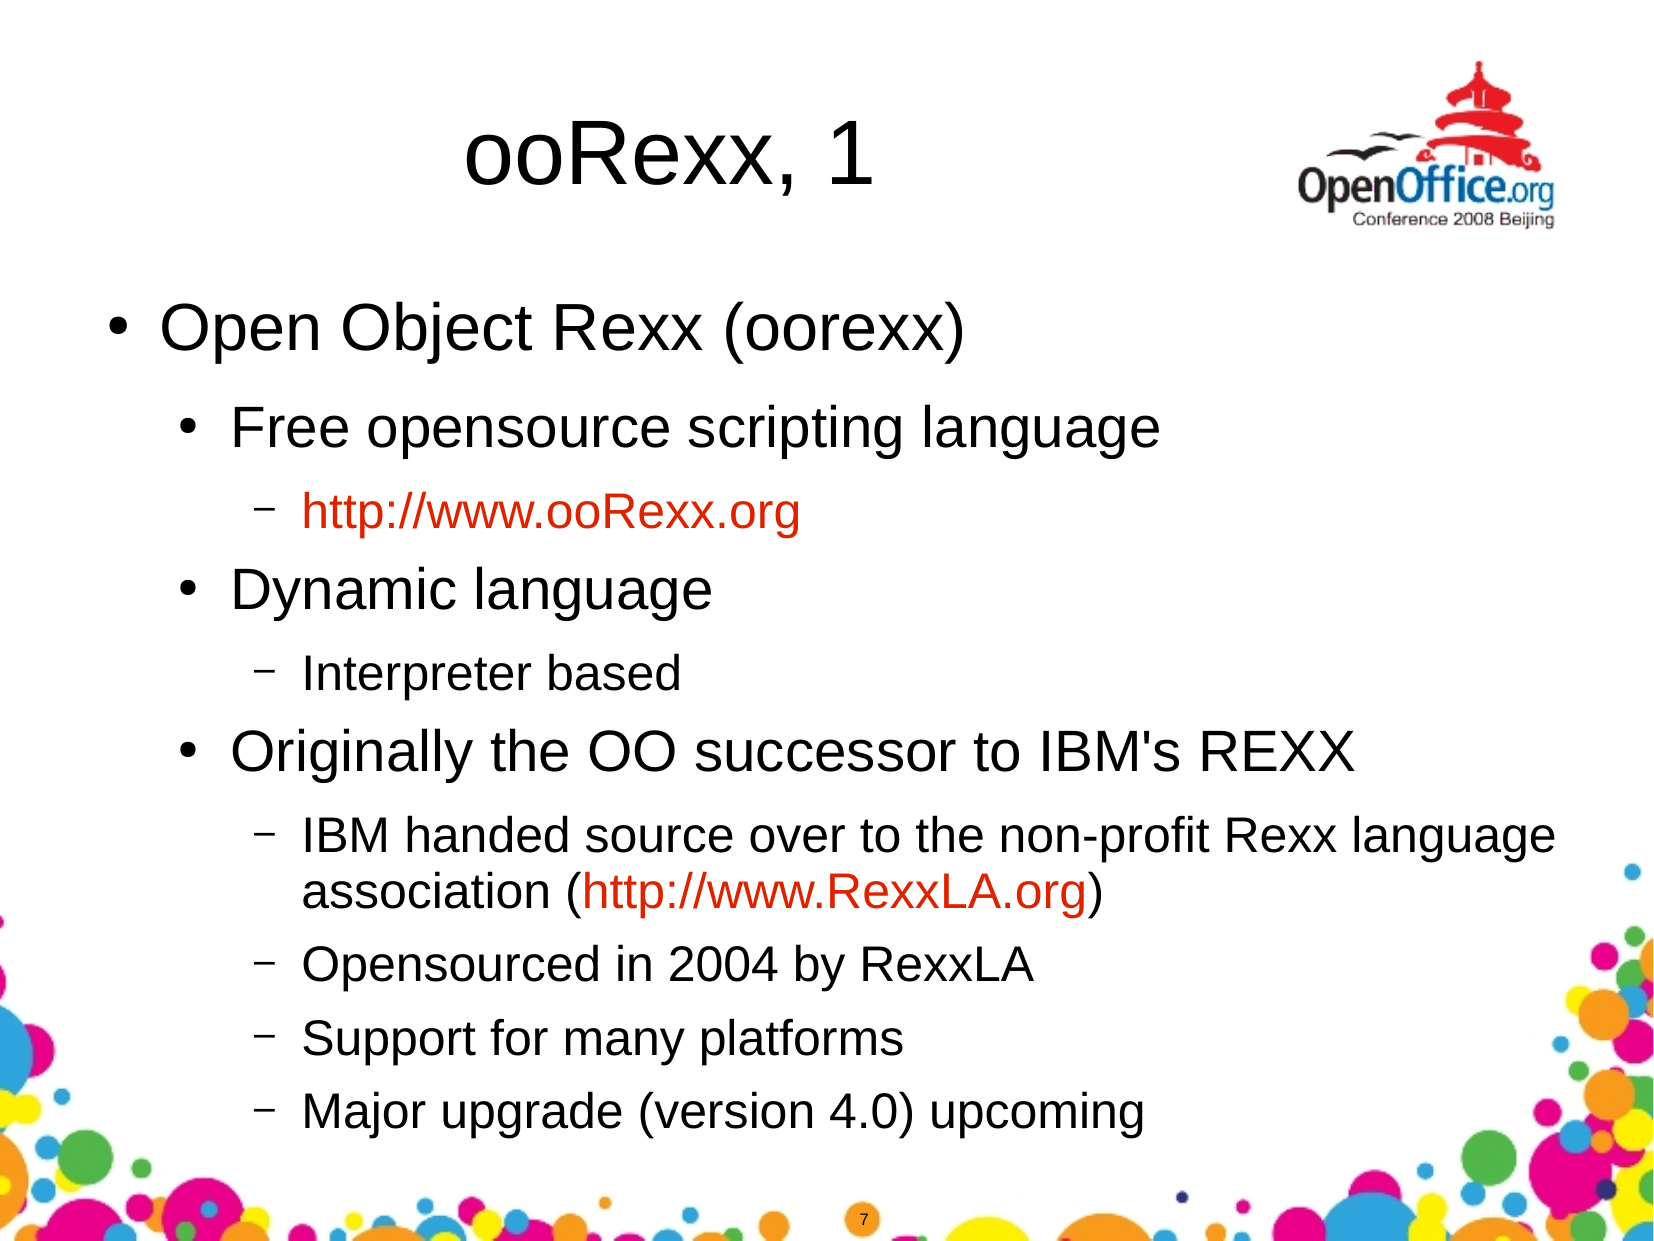

# ooRexx, 1
Open Object Rexx (oorexx)
Free opensource scripting language
http://www.ooRexx.org
Dynamic language
Interpreter based
Originally the OO successor to IBM's REXX
IBM handed source over to the non-profit Rexx language association (http://www.RexxLA.org)
Opensourced in 2004 by RexxLA
Support for many platforms
Major upgrade (version 4.0) upcoming
7